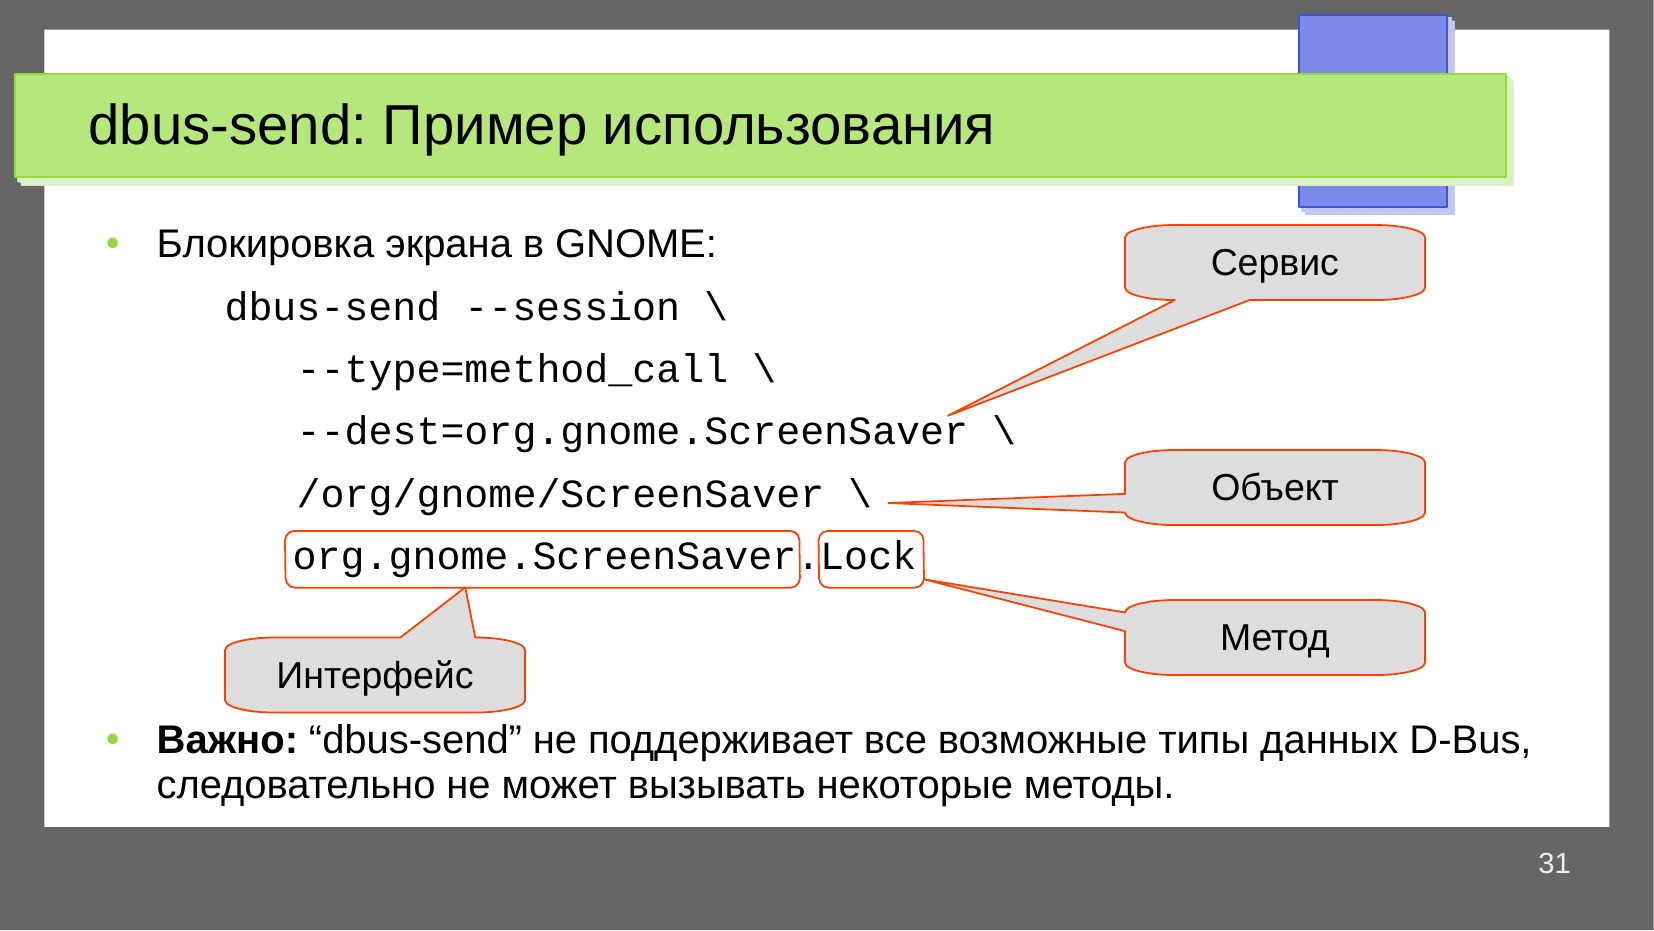

# dbus-send: Пример использования
Блокировка экрана в GNOME:
dbus-send --session \
 --type=method_call \
 --dest=org.gnome.ScreenSaver \
 /org/gnome/ScreenSaver \
org.gnome.ScreenSaver.Lock
Важно: “dbus-send” не поддерживает все возможные типы данных D-Bus, следовательно не может вызывать некоторые методы.
Сервис
Объект
Метод
Интерфейс
31